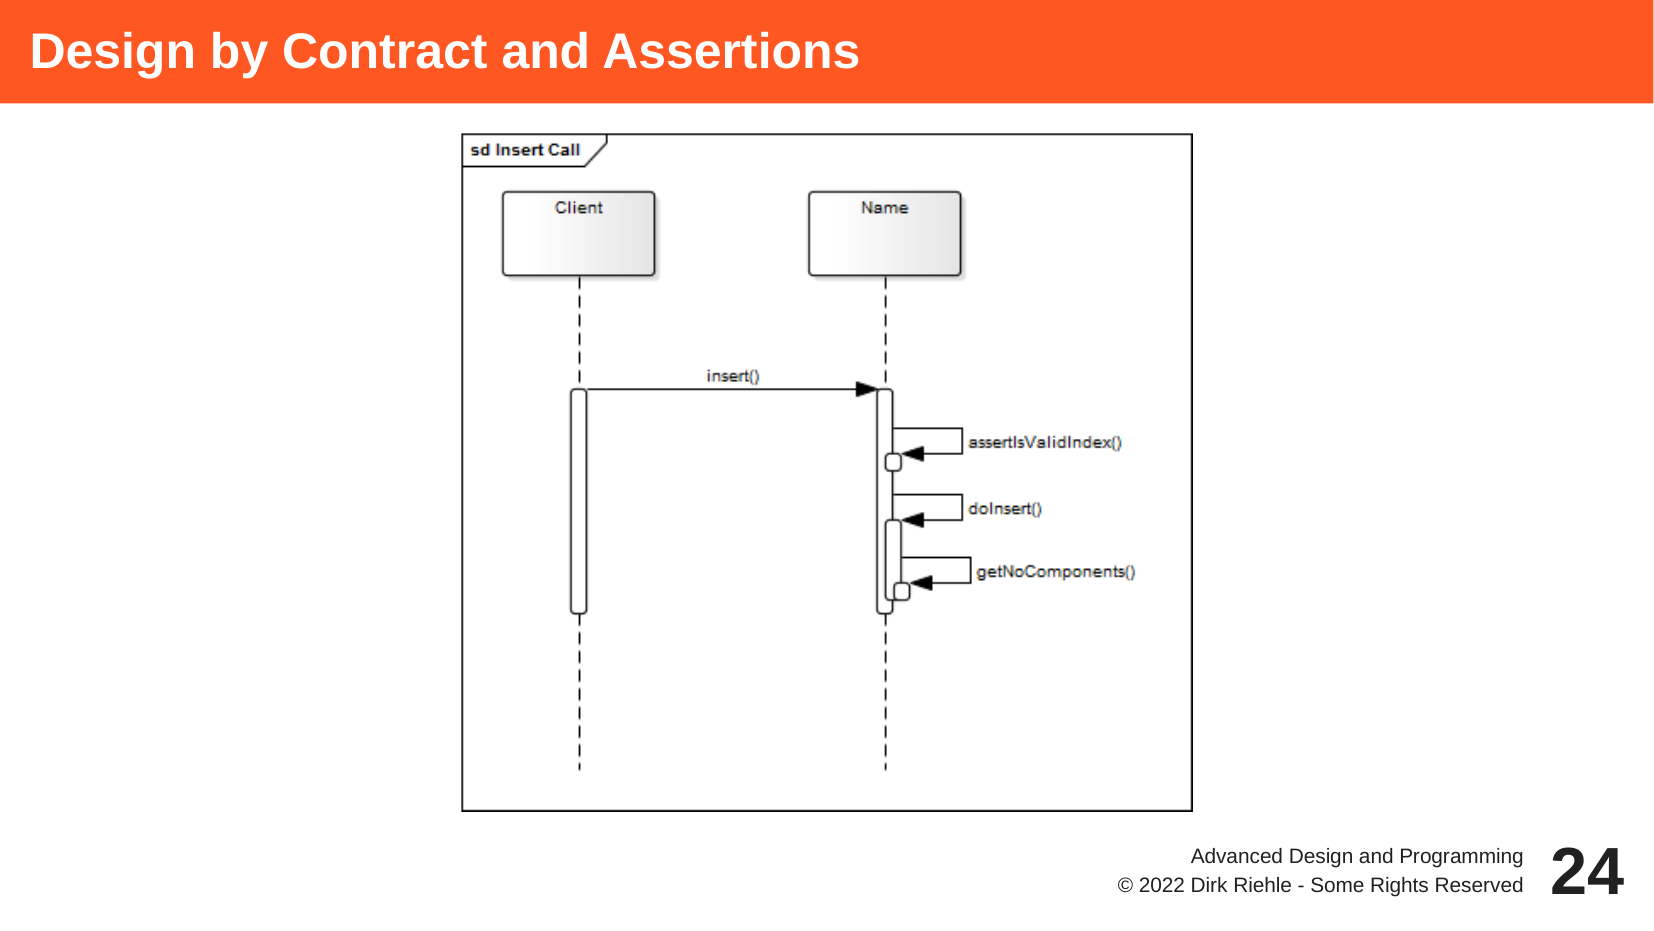

# Design by Contract and Assertions
Advanced Design and Programming
24
© 2022 Dirk Riehle - Some Rights Reserved